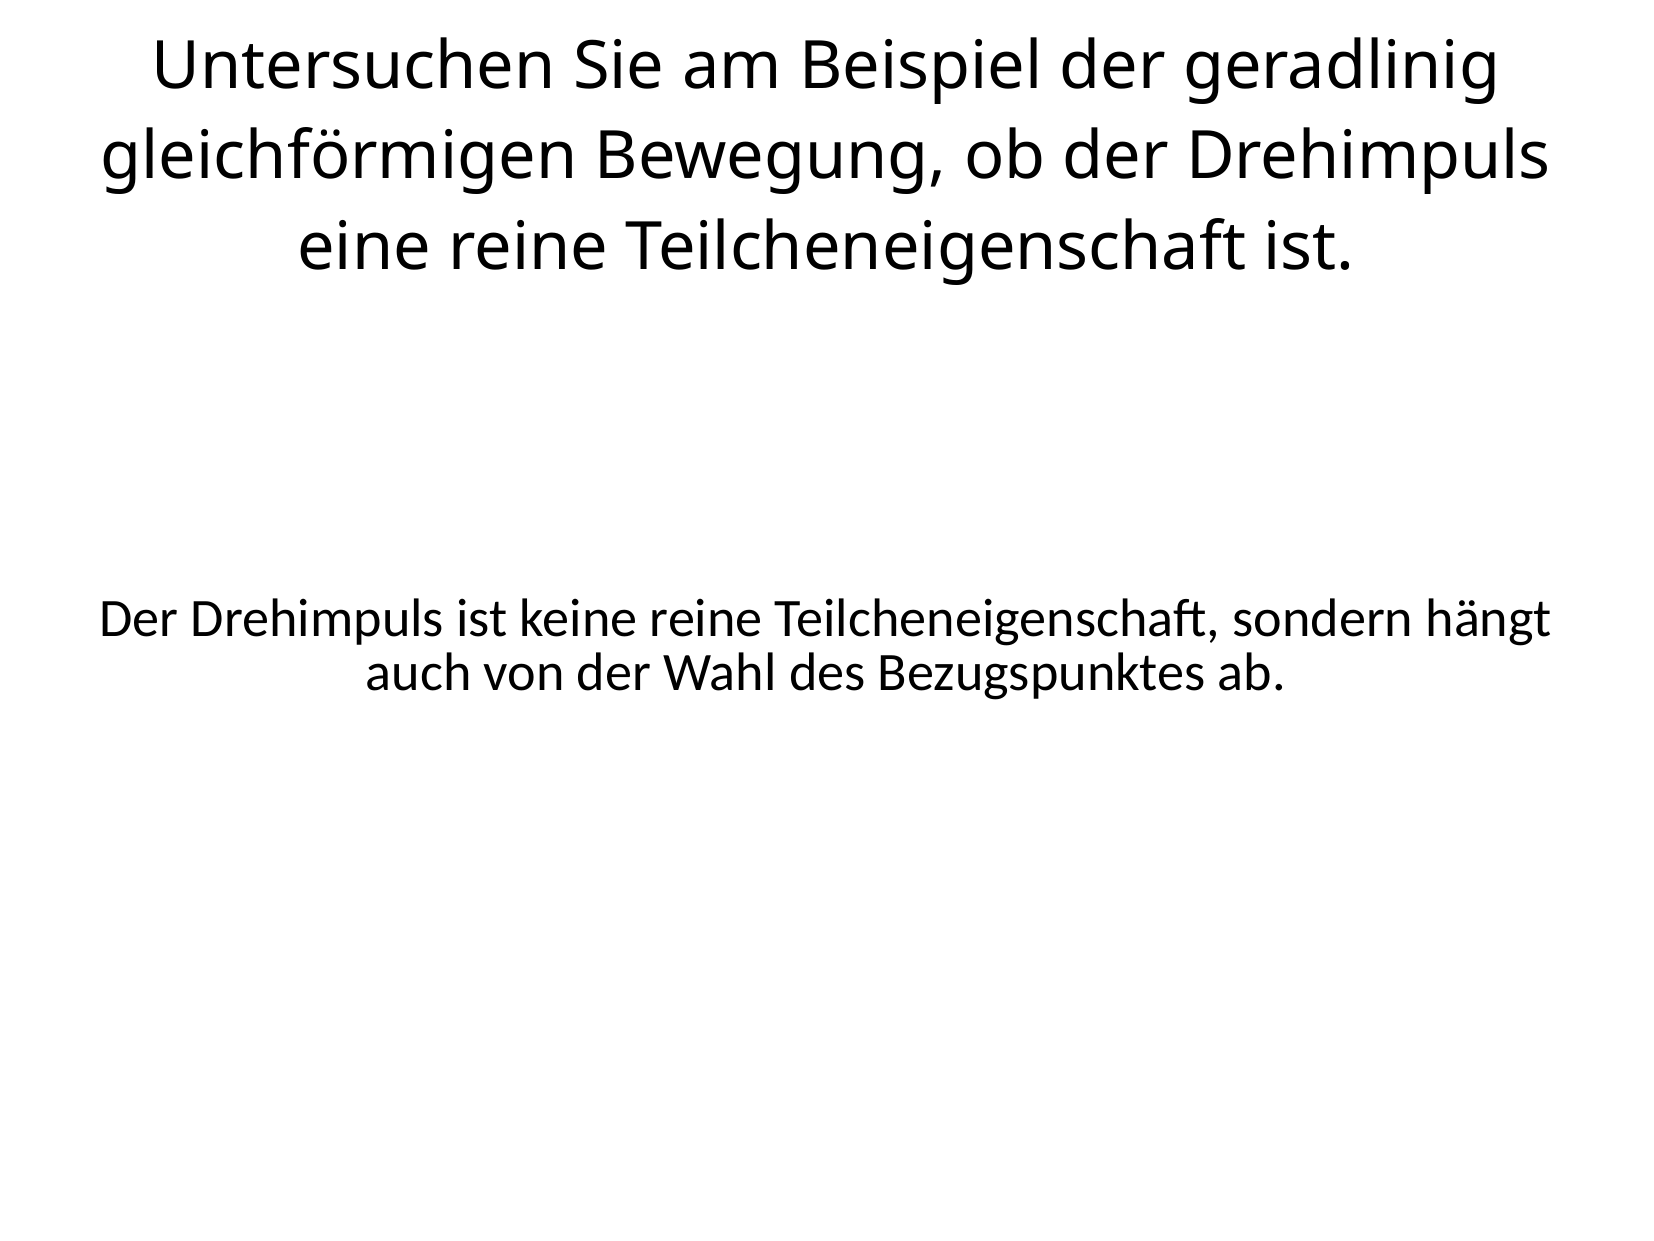

# Untersuchen Sie am Beispiel der geradlinig gleichförmigen Bewegung, ob der Drehimpuls eine reine Teilcheneigenschaft ist.
Der Drehimpuls ist keine reine Teilcheneigenschaft, sondern hängt auch von der Wahl des Bezugspunktes ab.